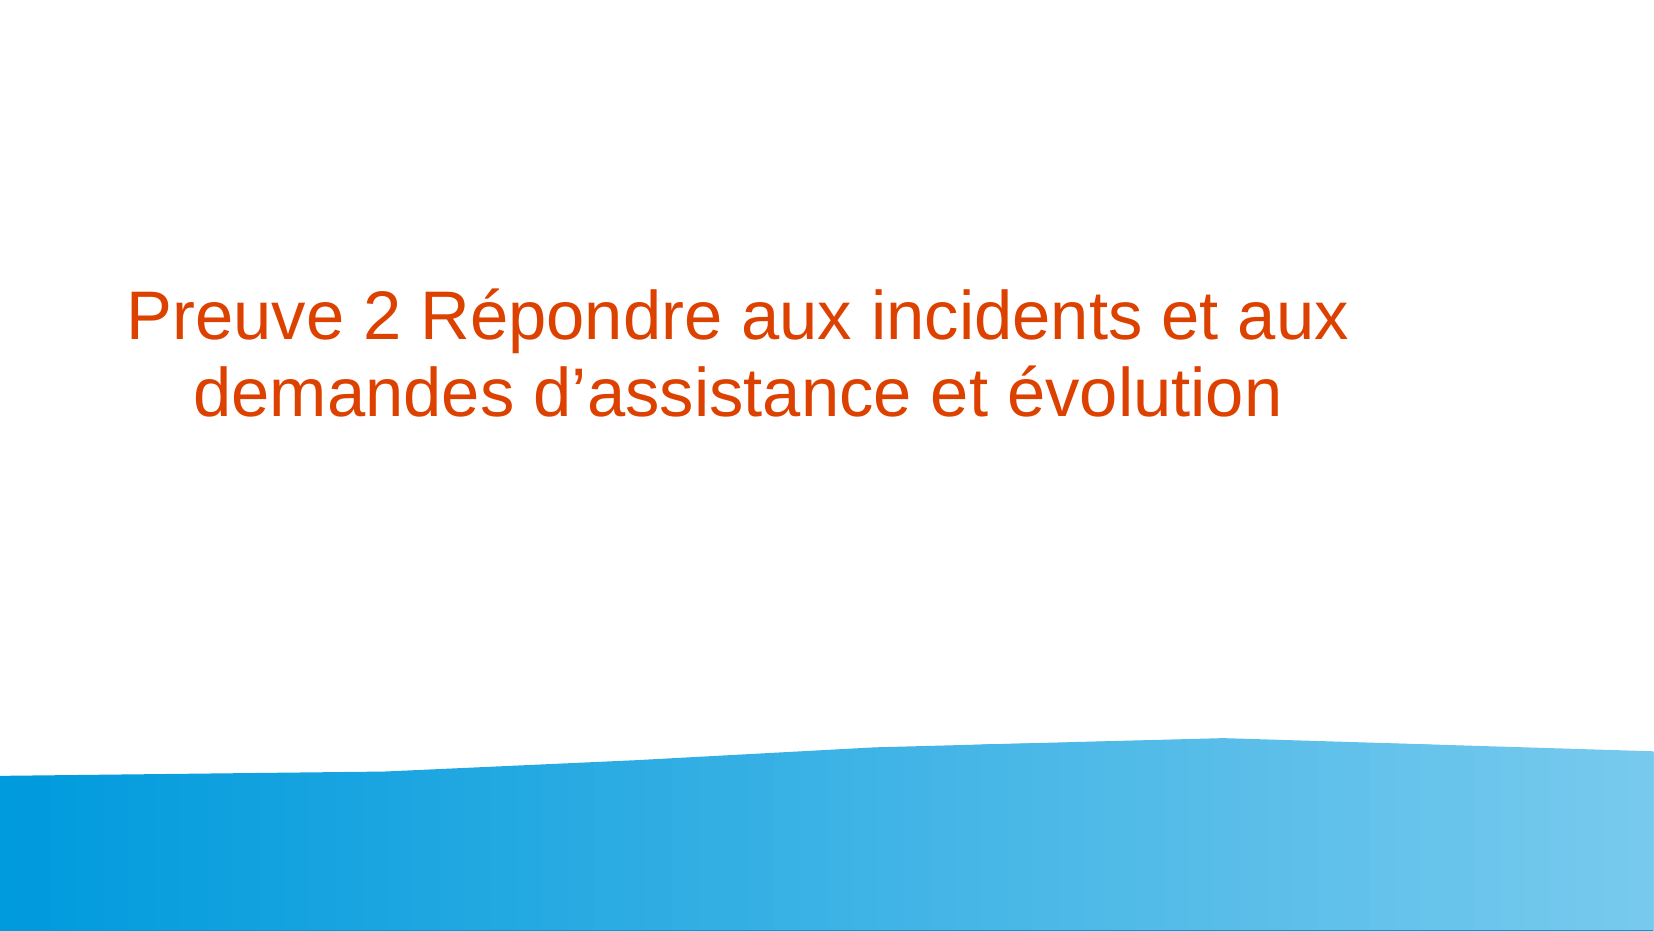

# Preuve 2 Répondre aux incidents et aux demandes d’assistance et évolution